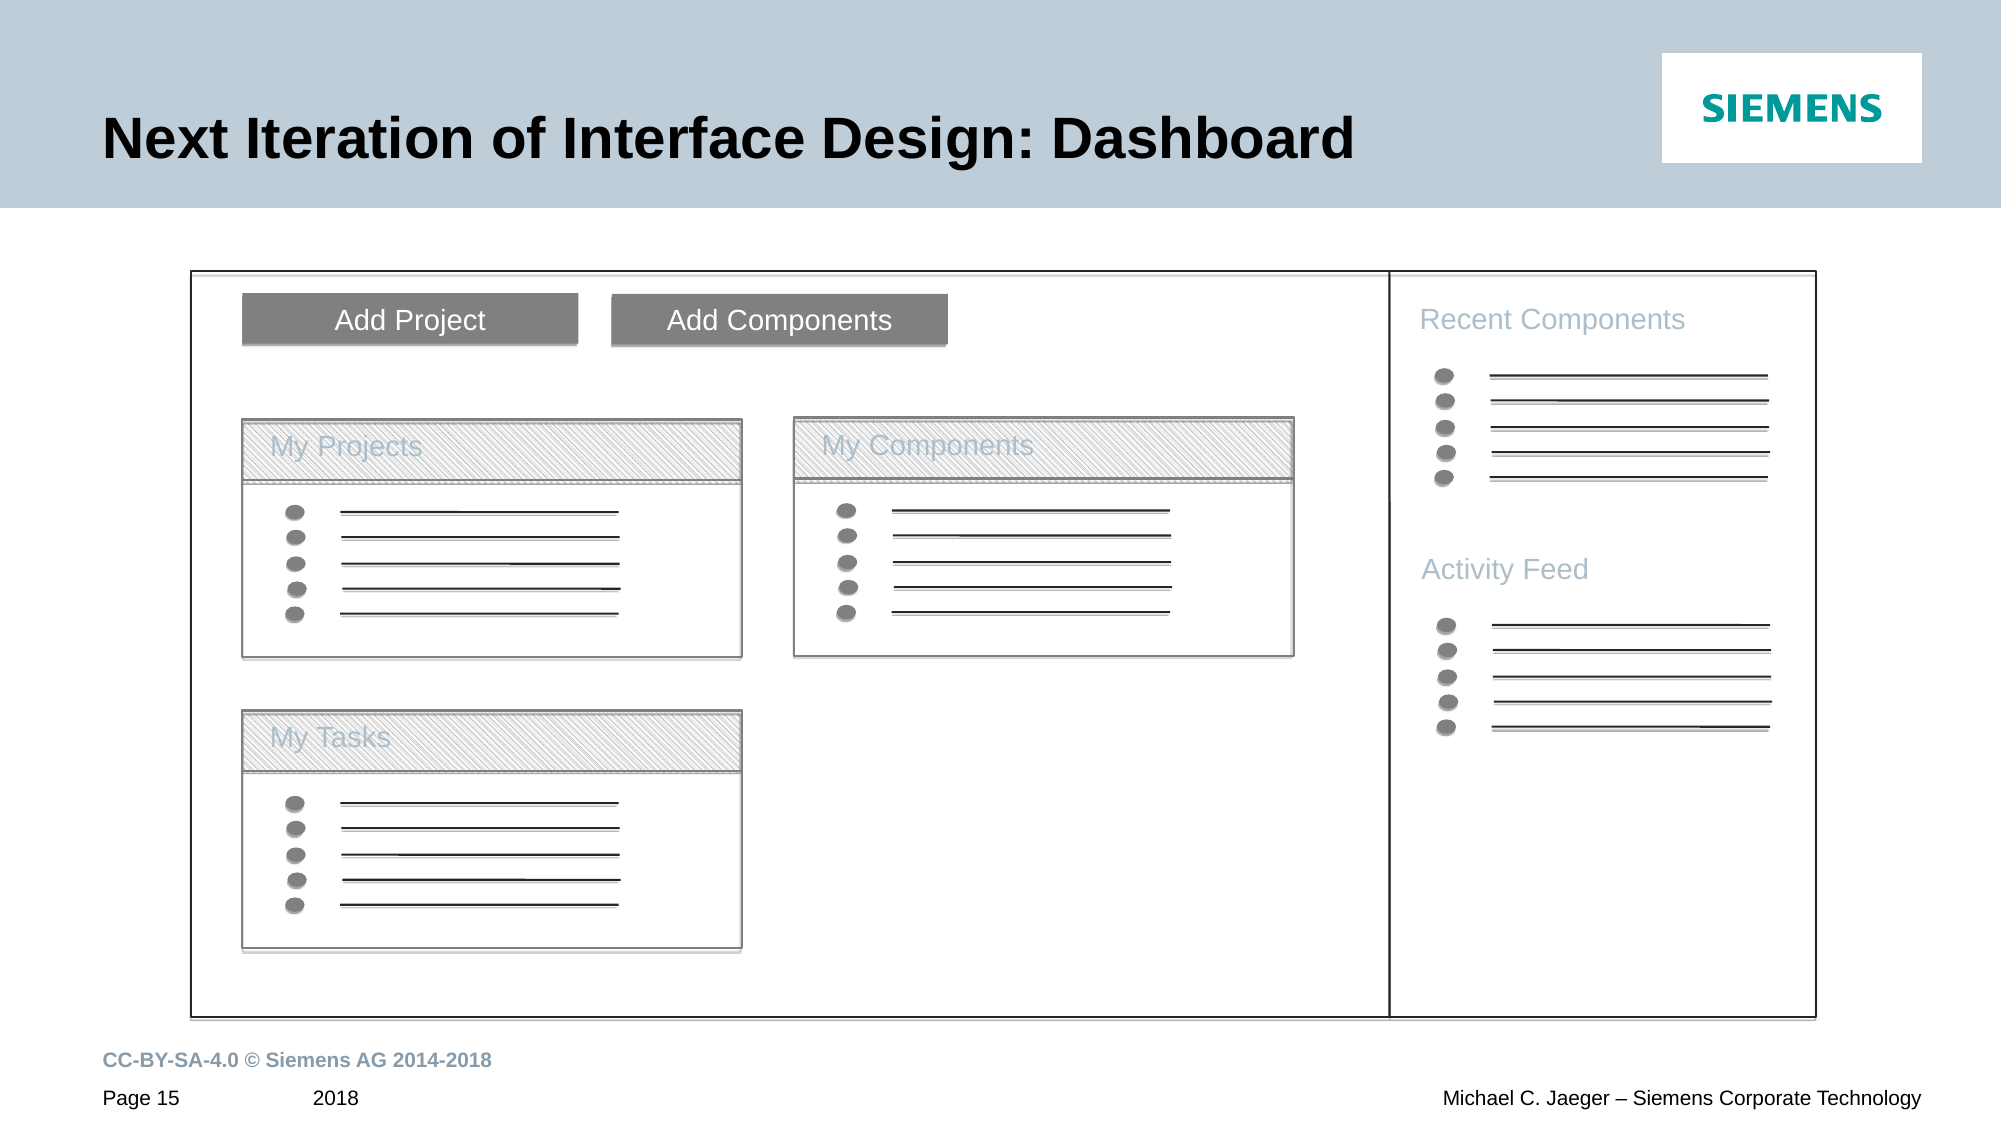

Next Iteration of Interface Design: Dashboard
Add Project
Recent Components
Add Components
My Components
My Projects
Activity Feed
My Tasks